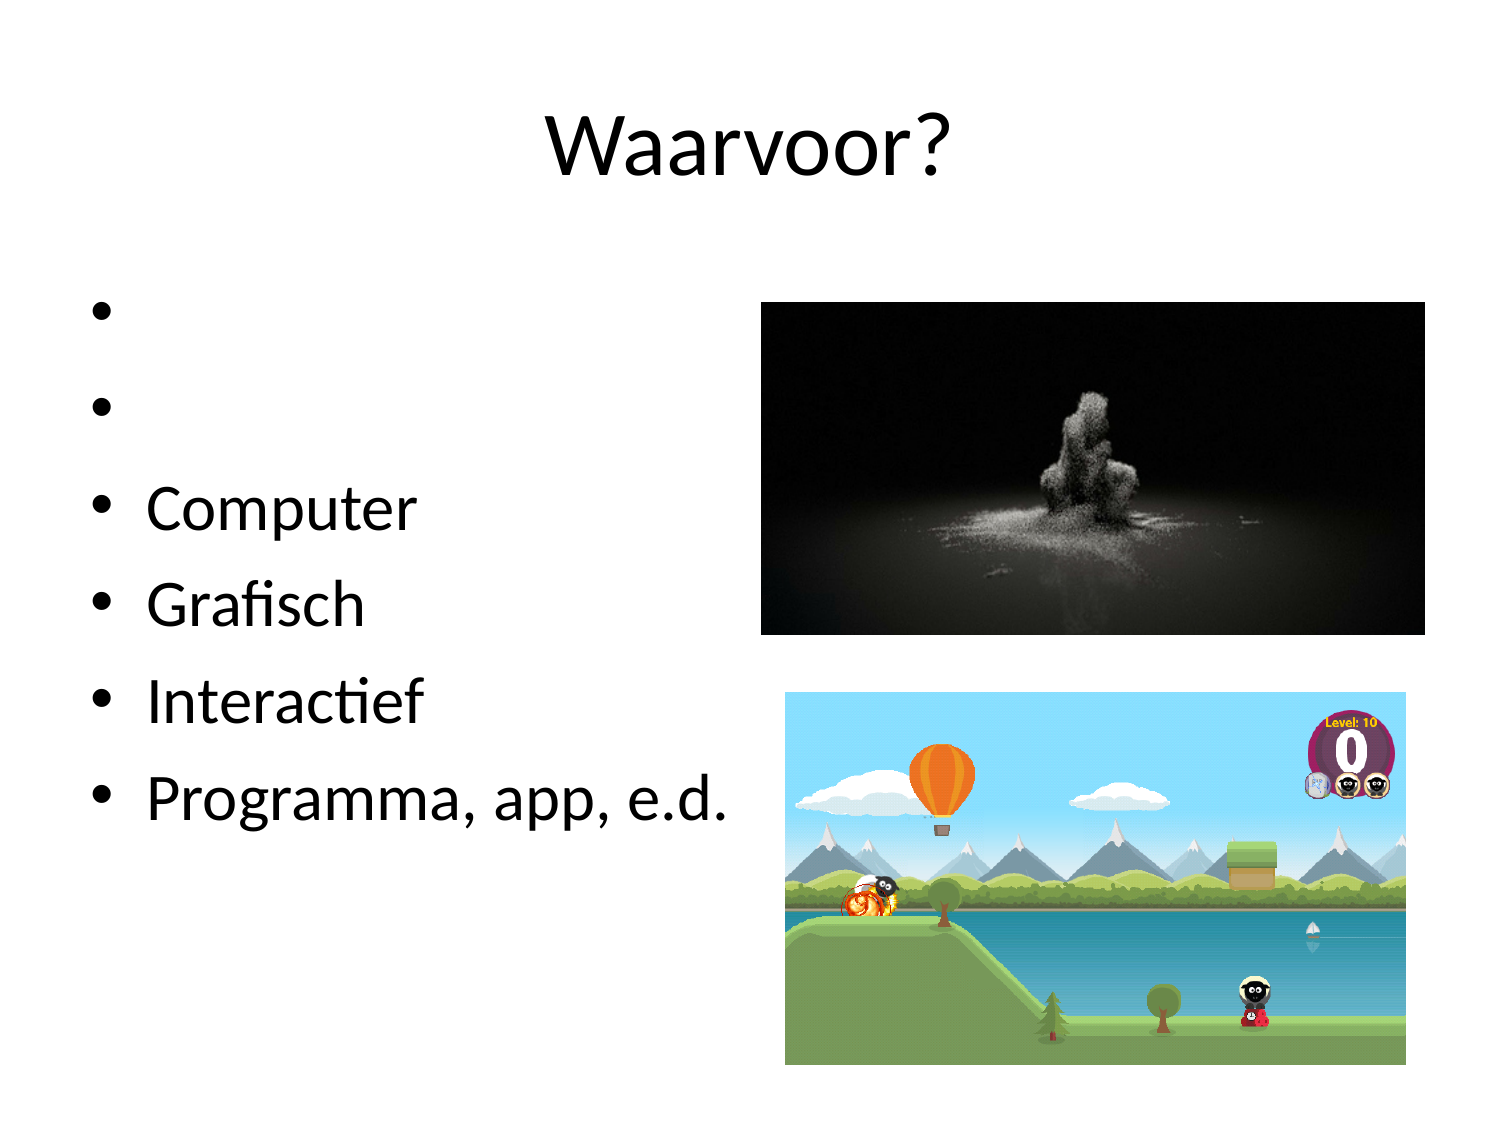

# Waarvoor?
Computer
Grafisch
Interactief
Programma, app, e.d.